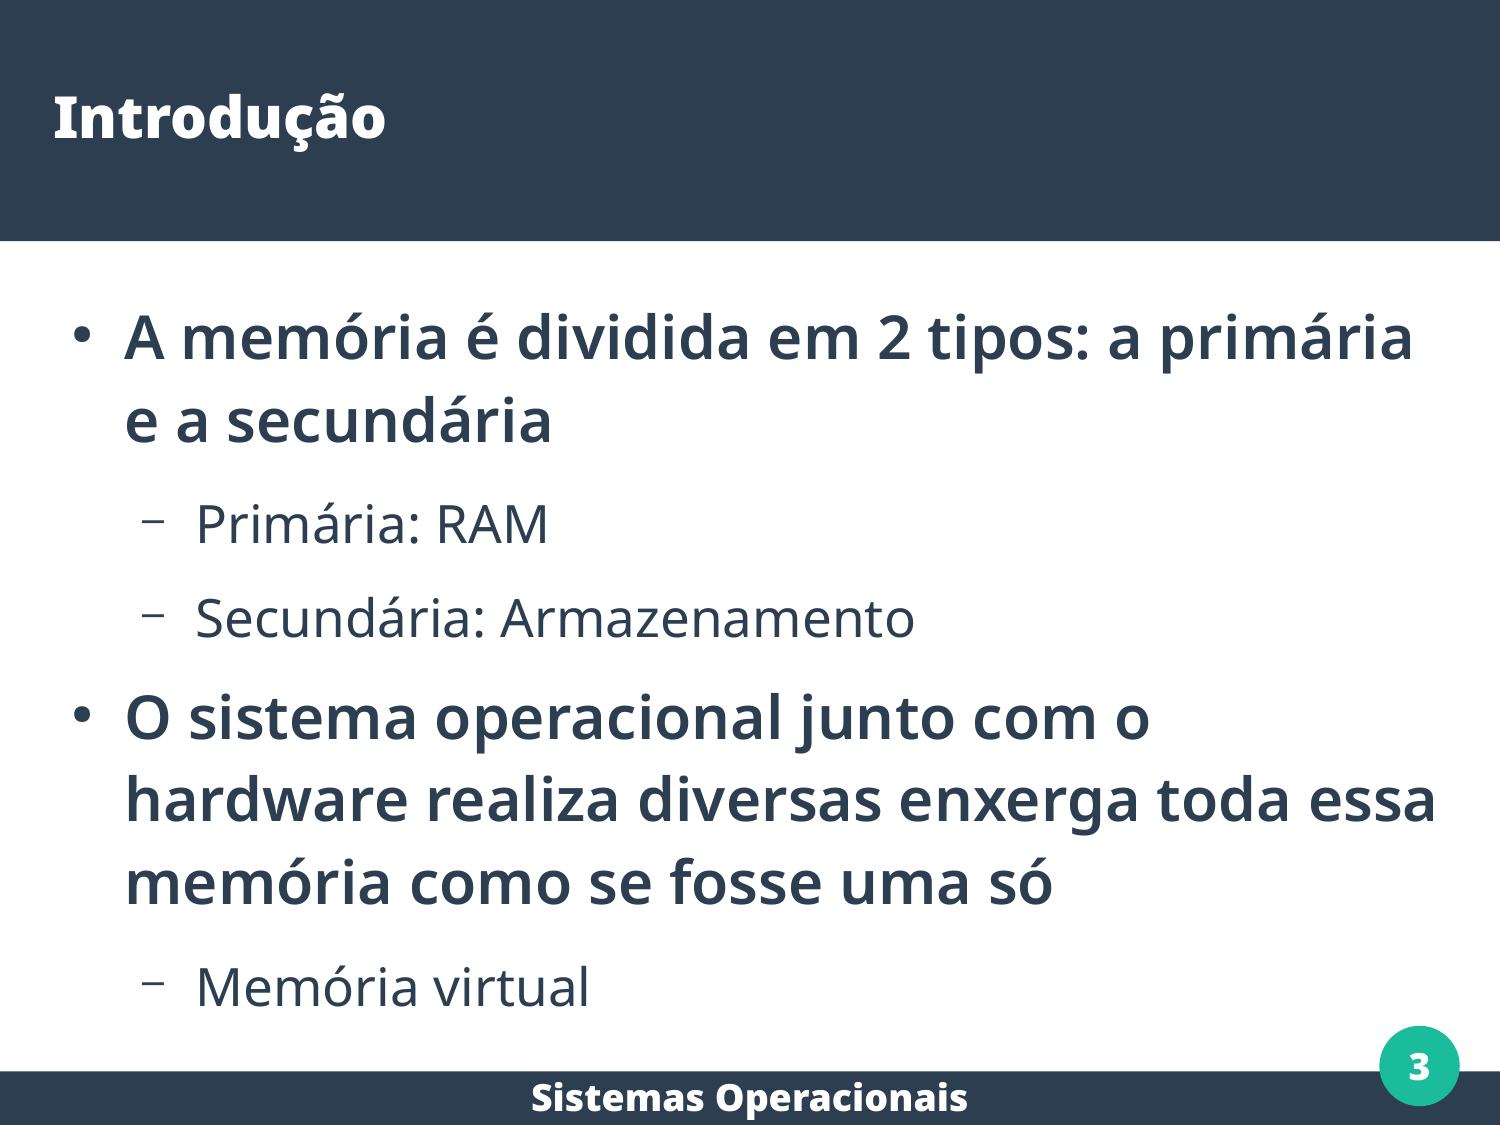

# Introdução
A memória é dividida em 2 tipos: a primária e a secundária
Primária: RAM
Secundária: Armazenamento
O sistema operacional junto com o hardware realiza diversas enxerga toda essa memória como se fosse uma só
Memória virtual
3
Sistemas Operacionais